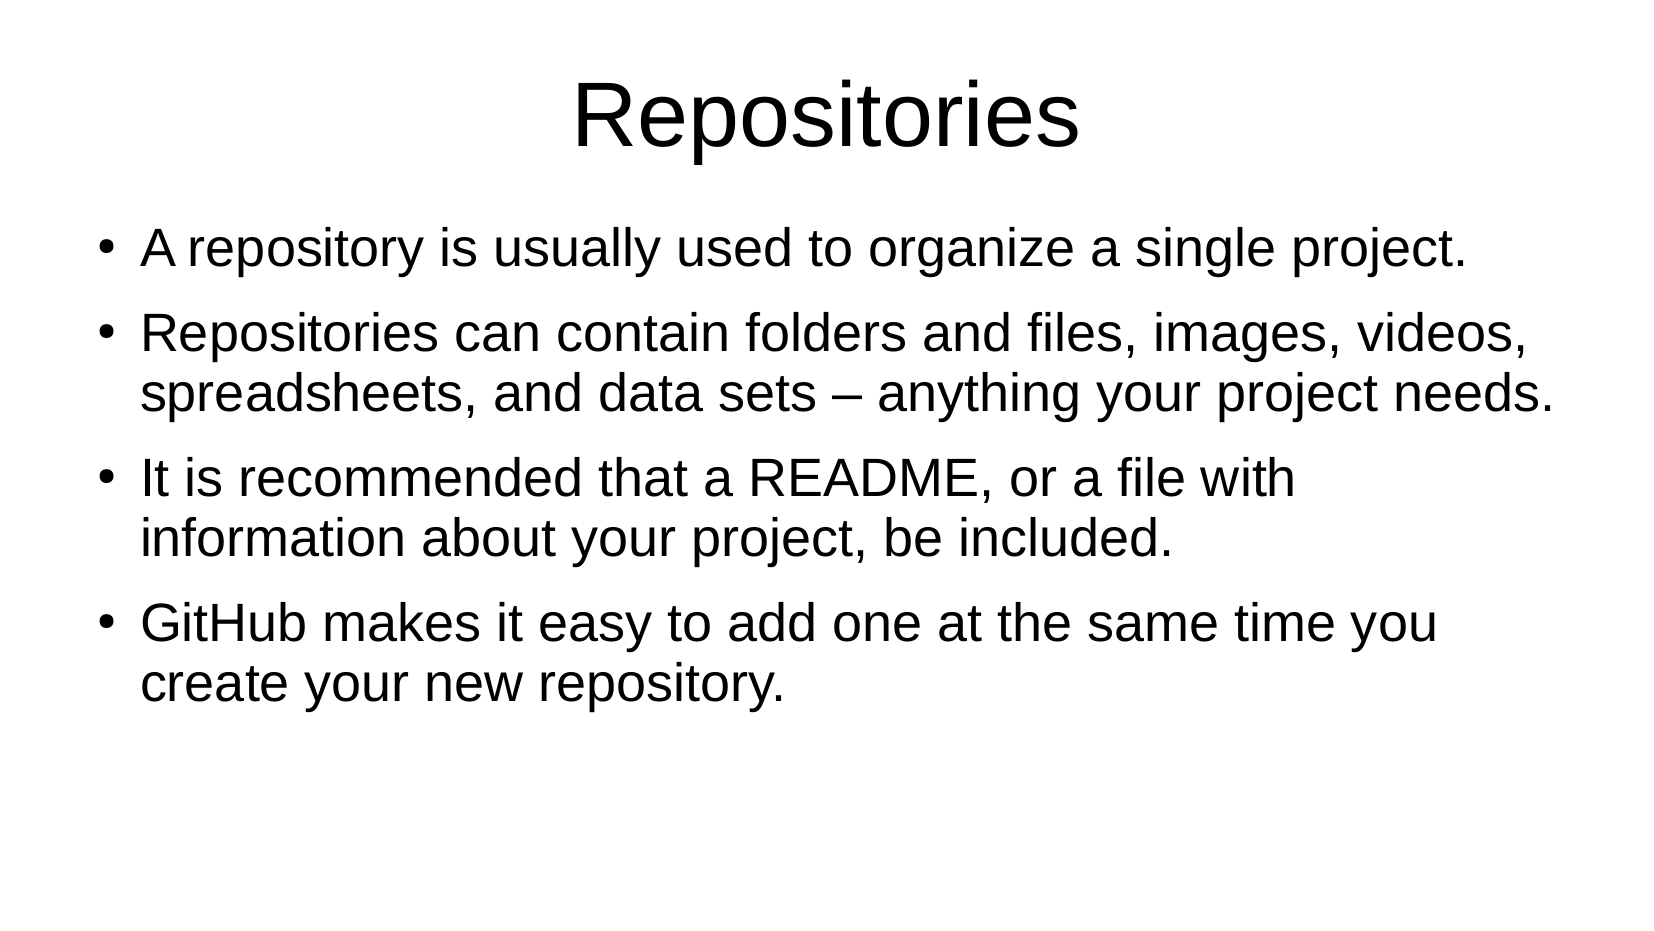

# Repositories
A repository is usually used to organize a single project.
Repositories can contain folders and files, images, videos, spreadsheets, and data sets – anything your project needs.
It is recommended that a README, or a file with information about your project, be included.
GitHub makes it easy to add one at the same time you create your new repository.